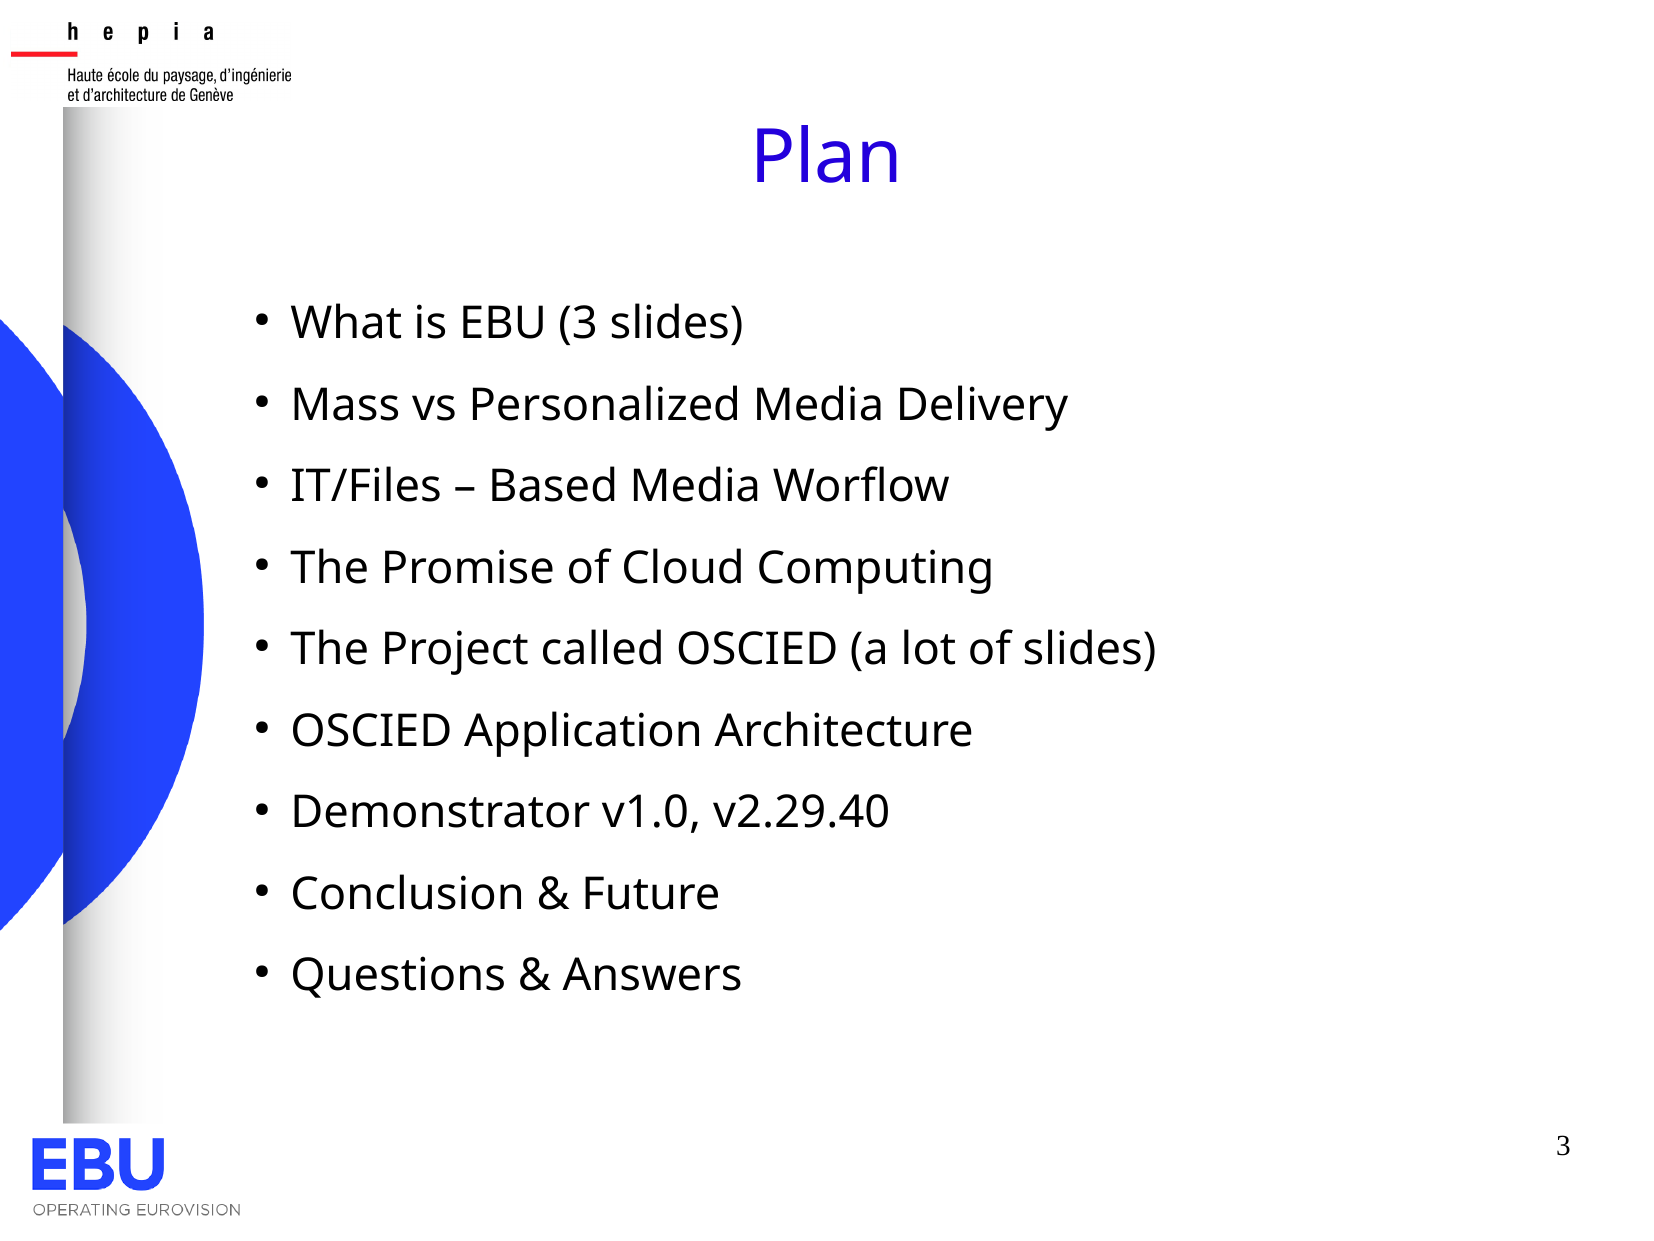

# Plan
What is EBU (3 slides)
Mass vs Personalized Media Delivery
IT/Files – Based Media Worflow
The Promise of Cloud Computing
The Project called OSCIED (a lot of slides)
OSCIED Application Architecture
Demonstrator v1.0, v2.29.40
Conclusion & Future
Questions & Answers
3